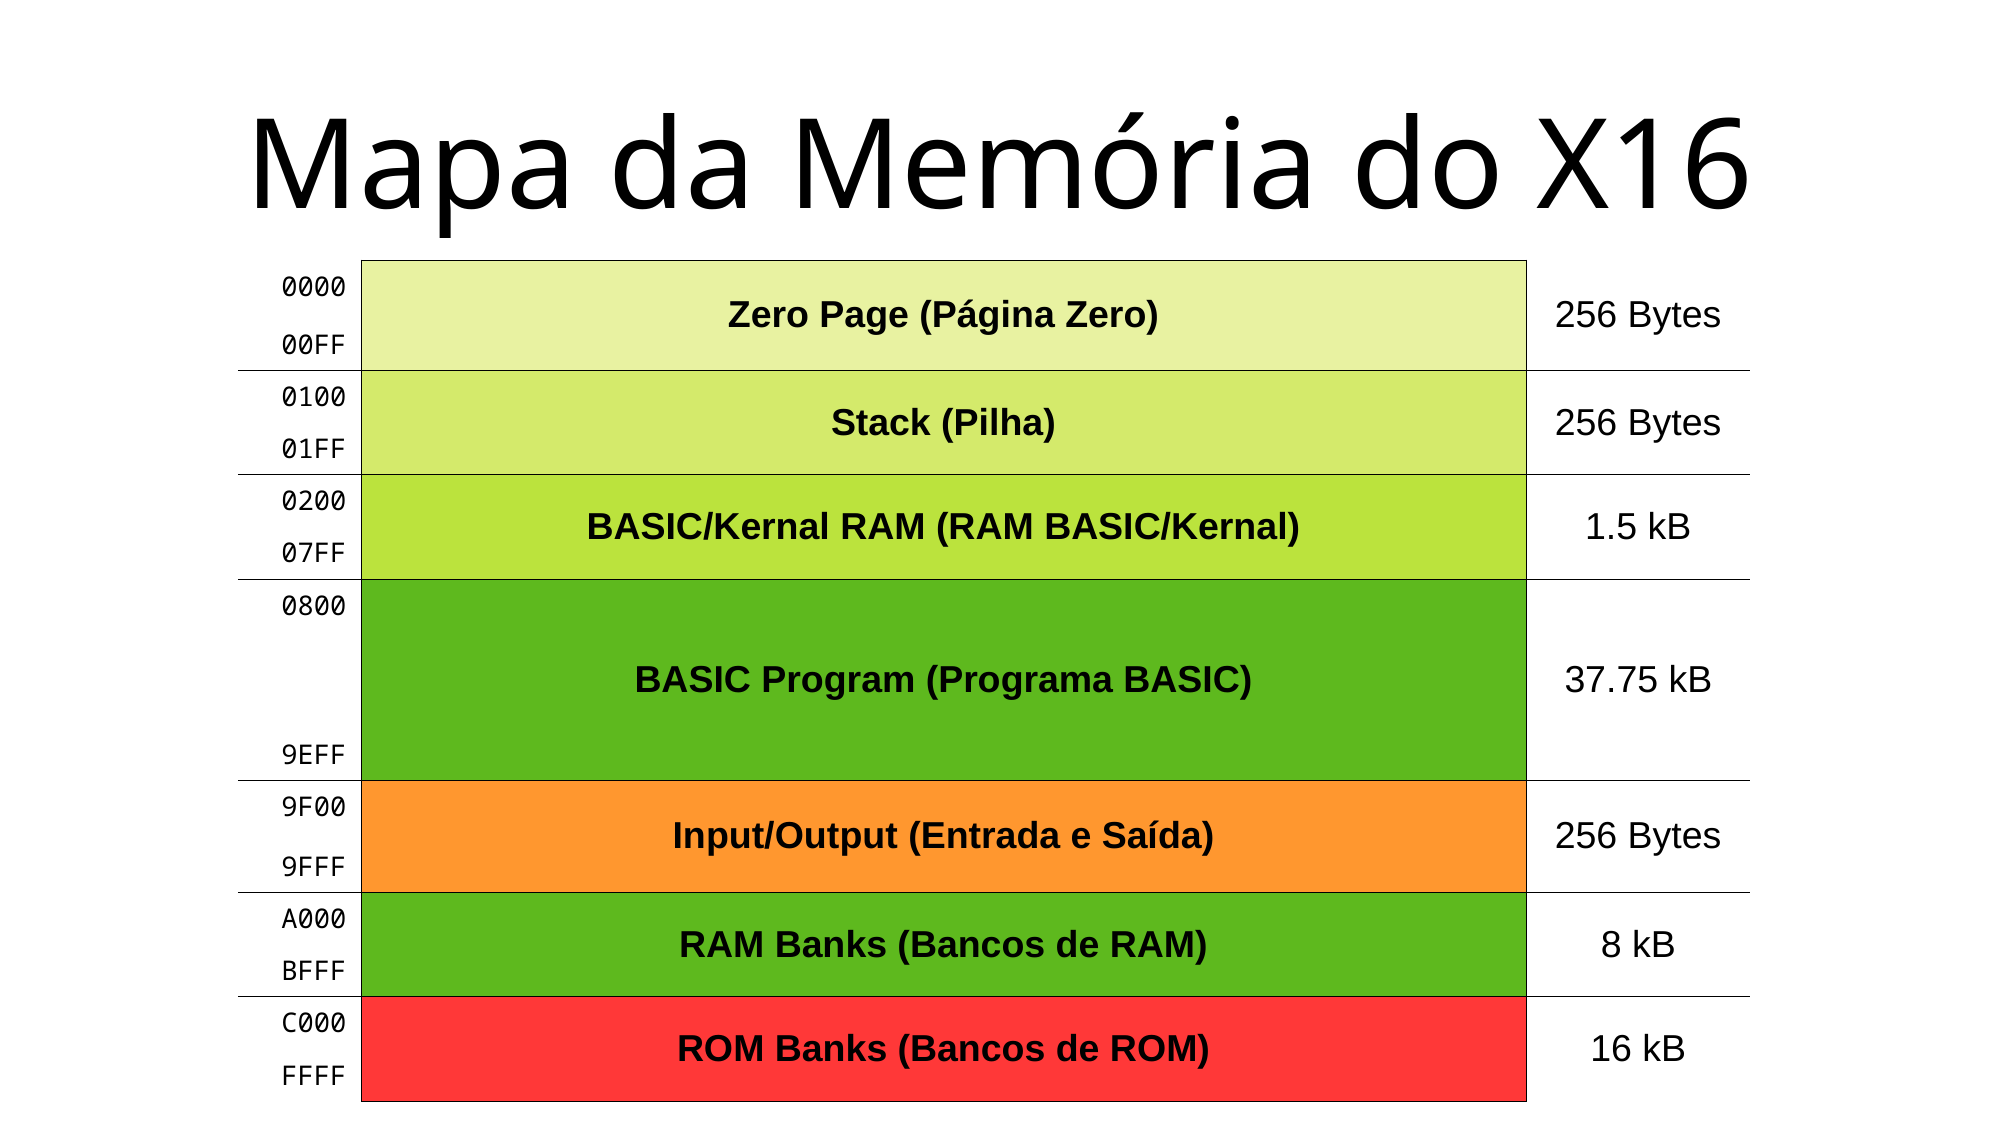

# Mapa da Memória do X16
| 0000 | Zero Page (Página Zero) | 256 Bytes |
| --- | --- | --- |
| 00FF | | |
| 0100 | Stack (Pilha) | 256 Bytes |
| 01FF | | |
| 0200 | BASIC/Kernal RAM (RAM BASIC/Kernal) | 1.5 kB |
| 07FF | | |
| 0800 | BASIC Program (Programa BASIC) | 37.75 kB |
| 9EFF | | |
| 9F00 | Input/Output (Entrada e Saída) | 256 Bytes |
| 9FFF | | |
| A000 | RAM Banks (Bancos de RAM) | 8 kB |
| BFFF | | |
| C000 | ROM Banks (Bancos de ROM) | 16 kB |
| FFFF | | |